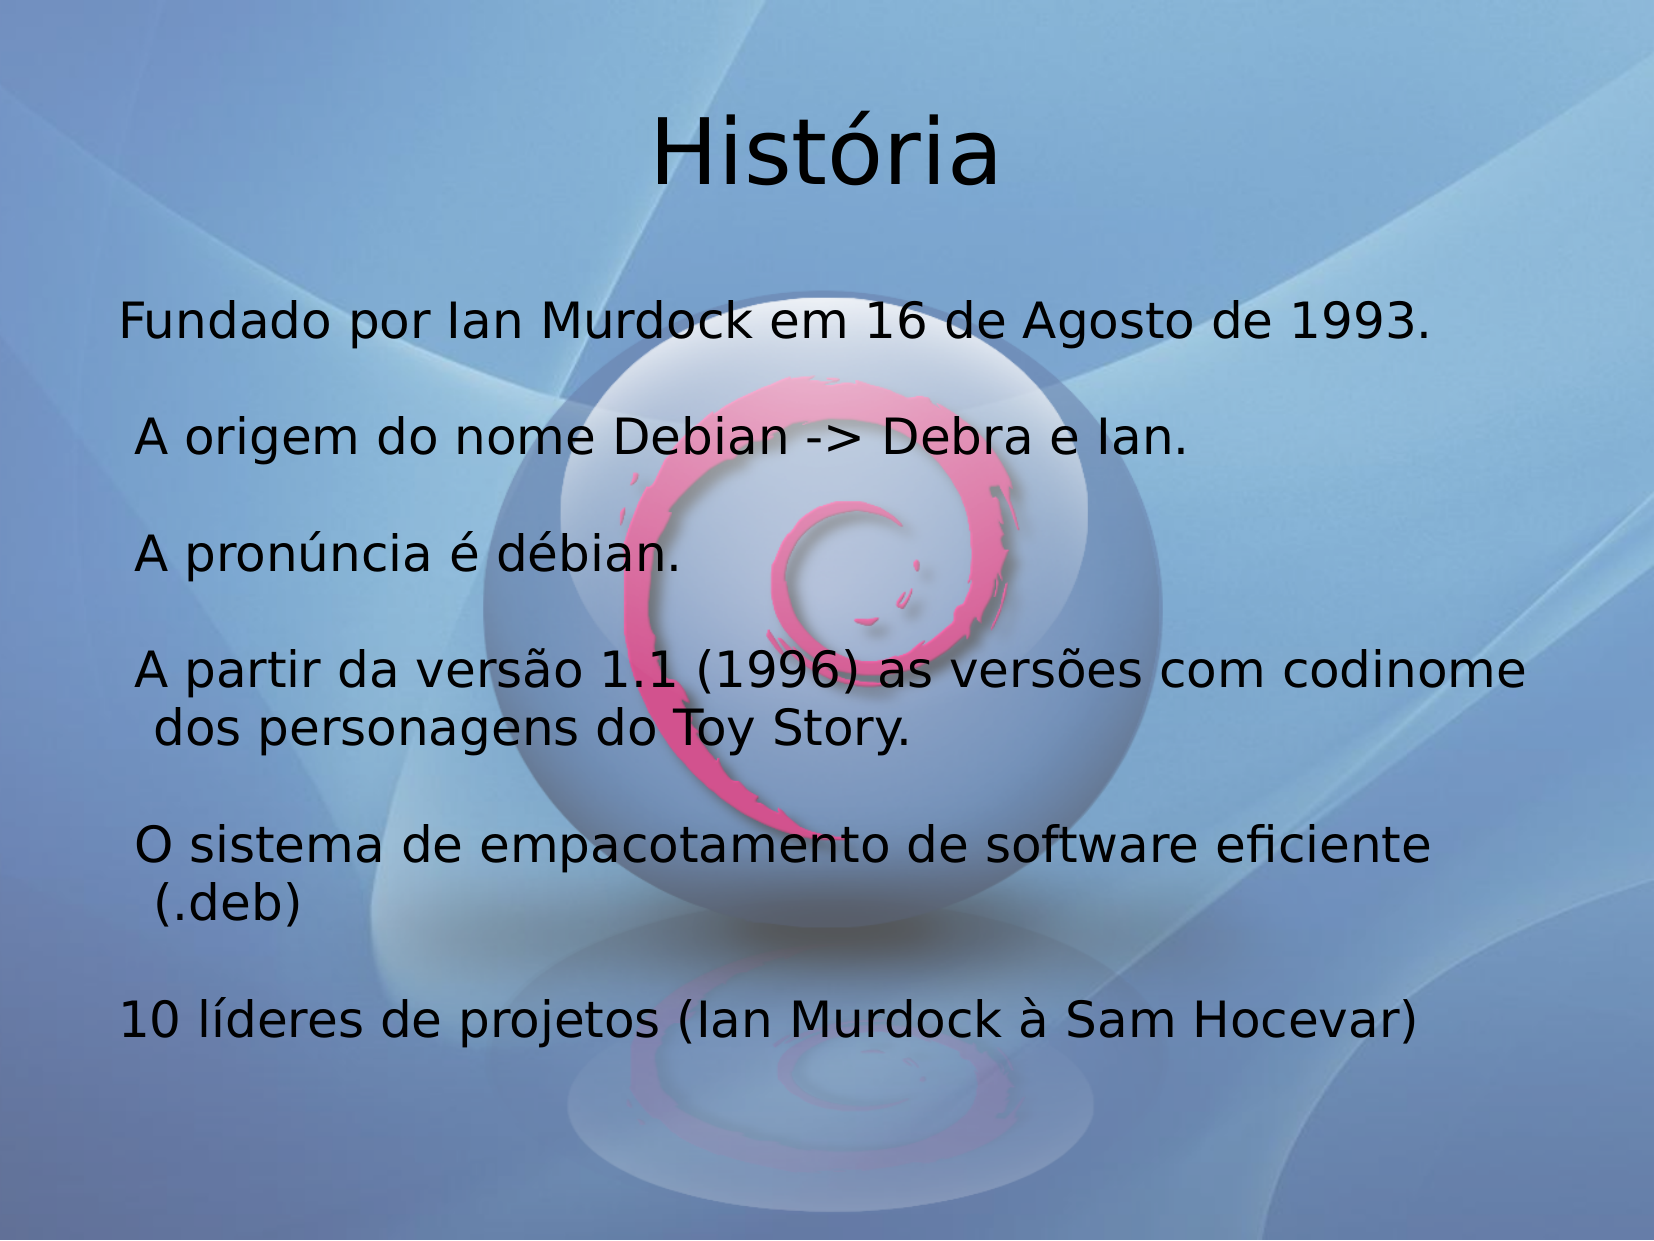

# História
Fundado por Ian Murdock em 16 de Agosto de 1993.
 A origem do nome Debian -> Debra e Ian.
 A pronúncia é débian.
 A partir da versão 1.1 (1996) as versões com codinome dos personagens do Toy Story.
 O sistema de empacotamento de software eficiente (.deb)
10 líderes de projetos (Ian Murdock à Sam Hocevar)